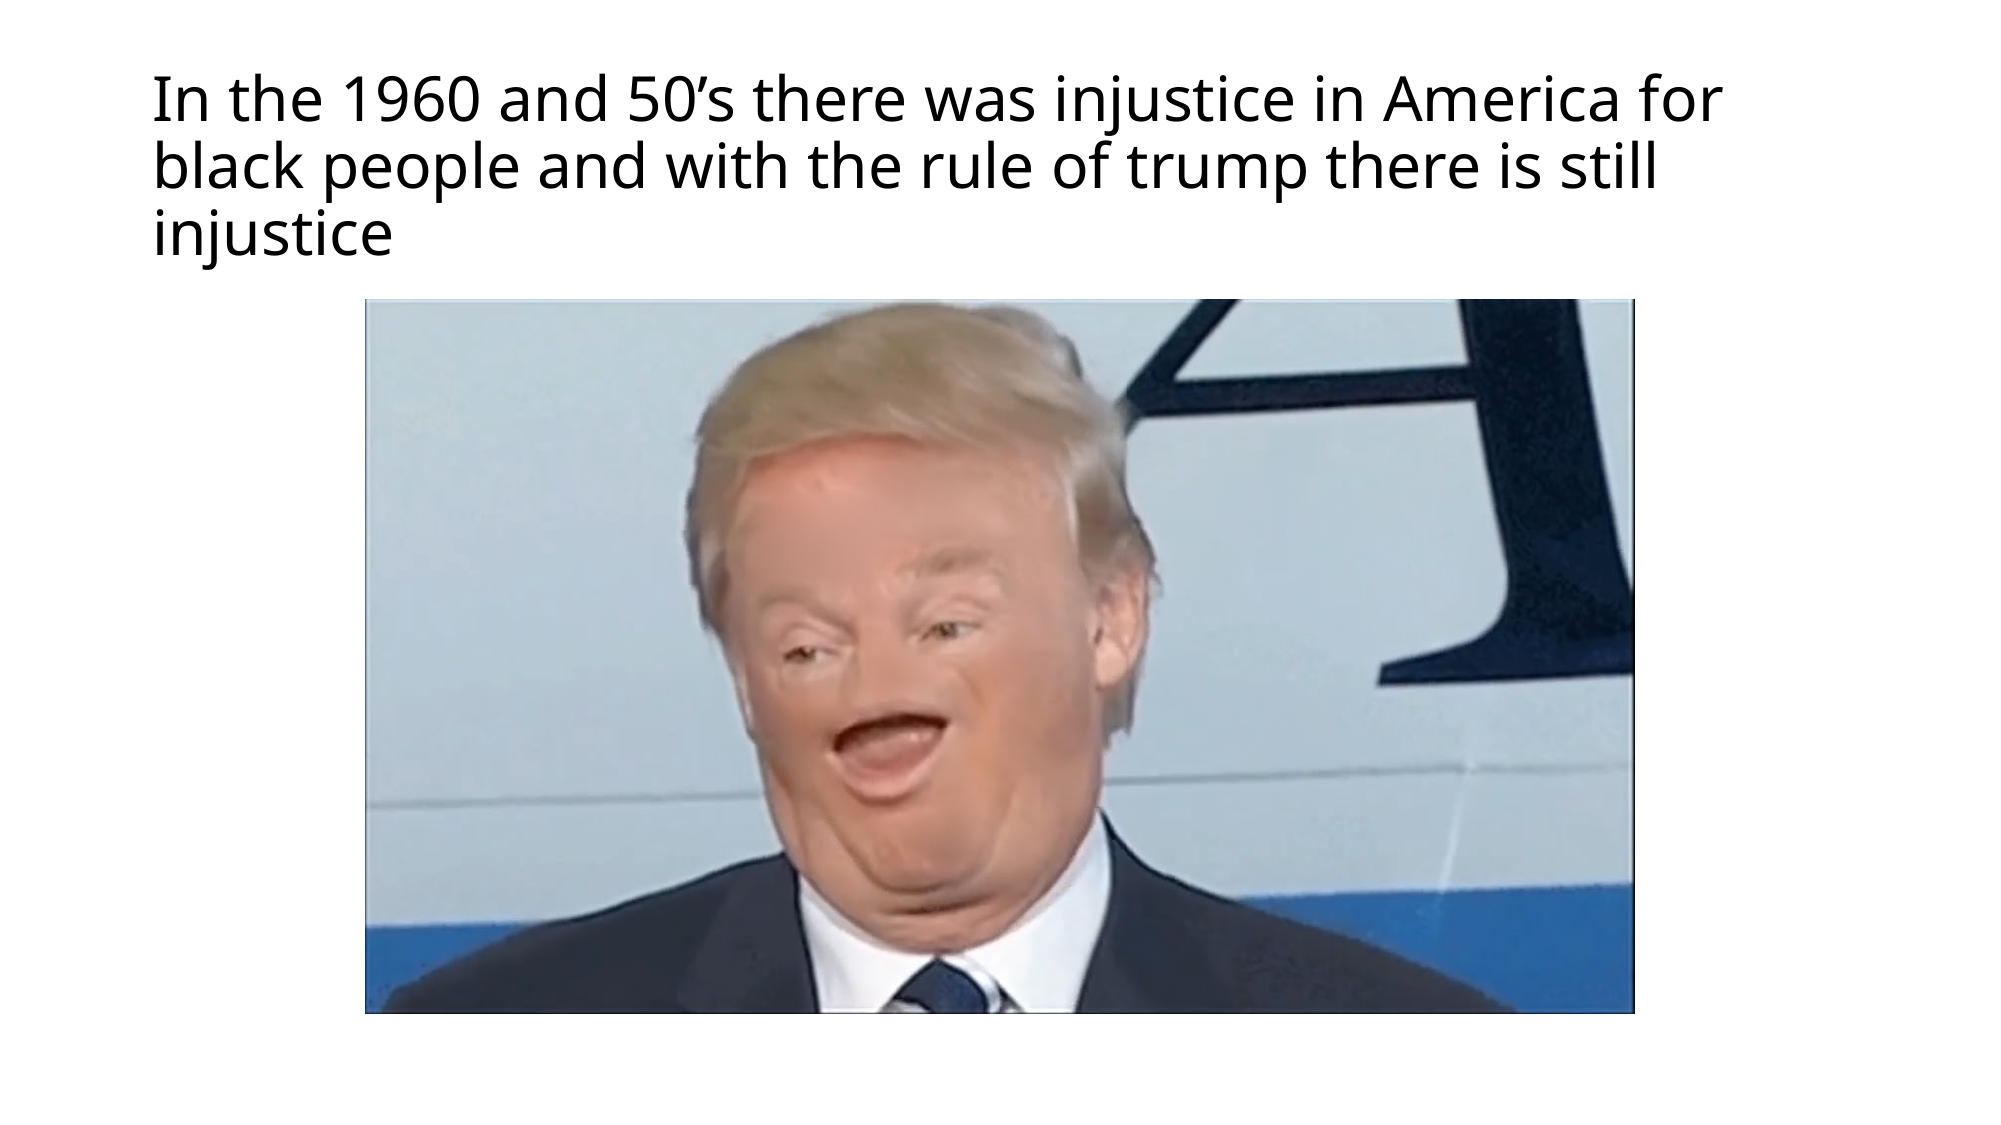

# In the 1960 and 50’s there was injustice in America for black people and with the rule of trump there is still injustice